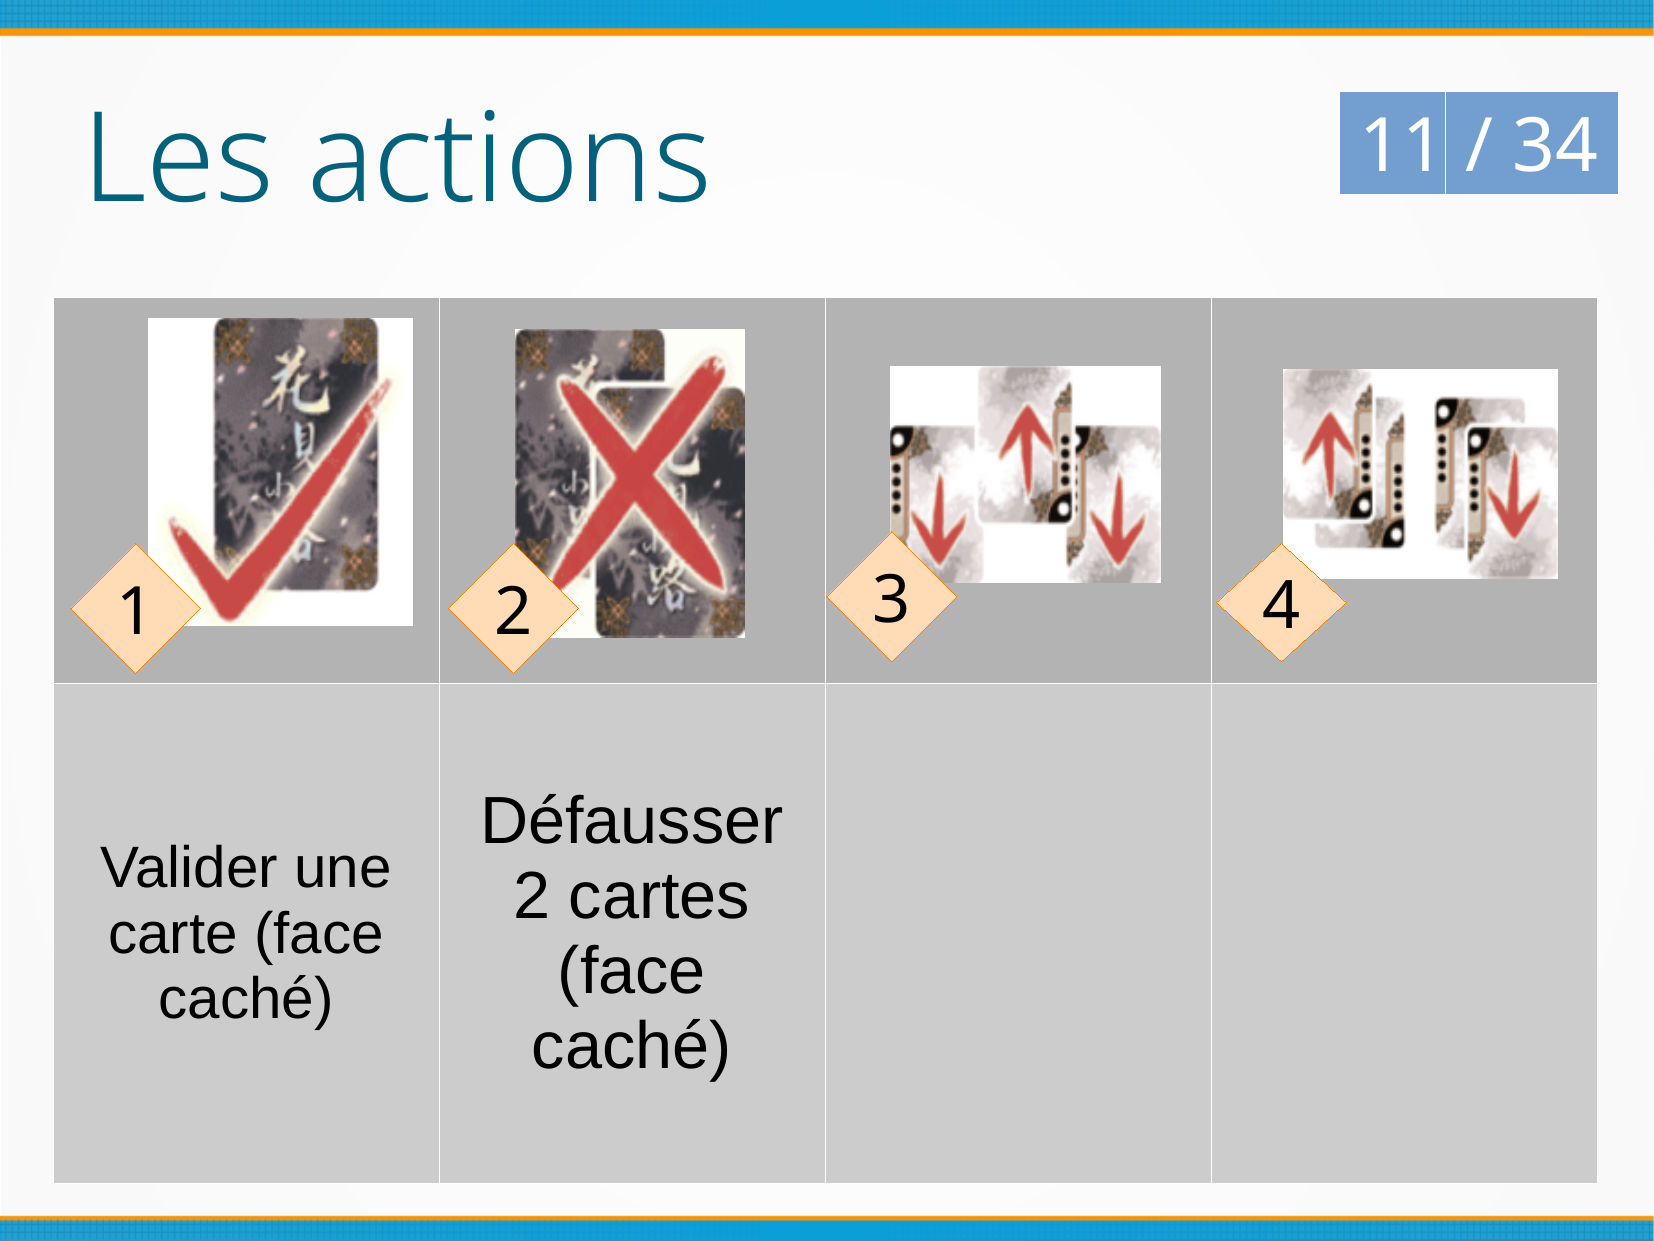

# Les actions
11
| | | | |
| --- | --- | --- | --- |
| Valider une carte (face caché) | Défausser 2 cartes (face caché) | | |
3
1
2
4